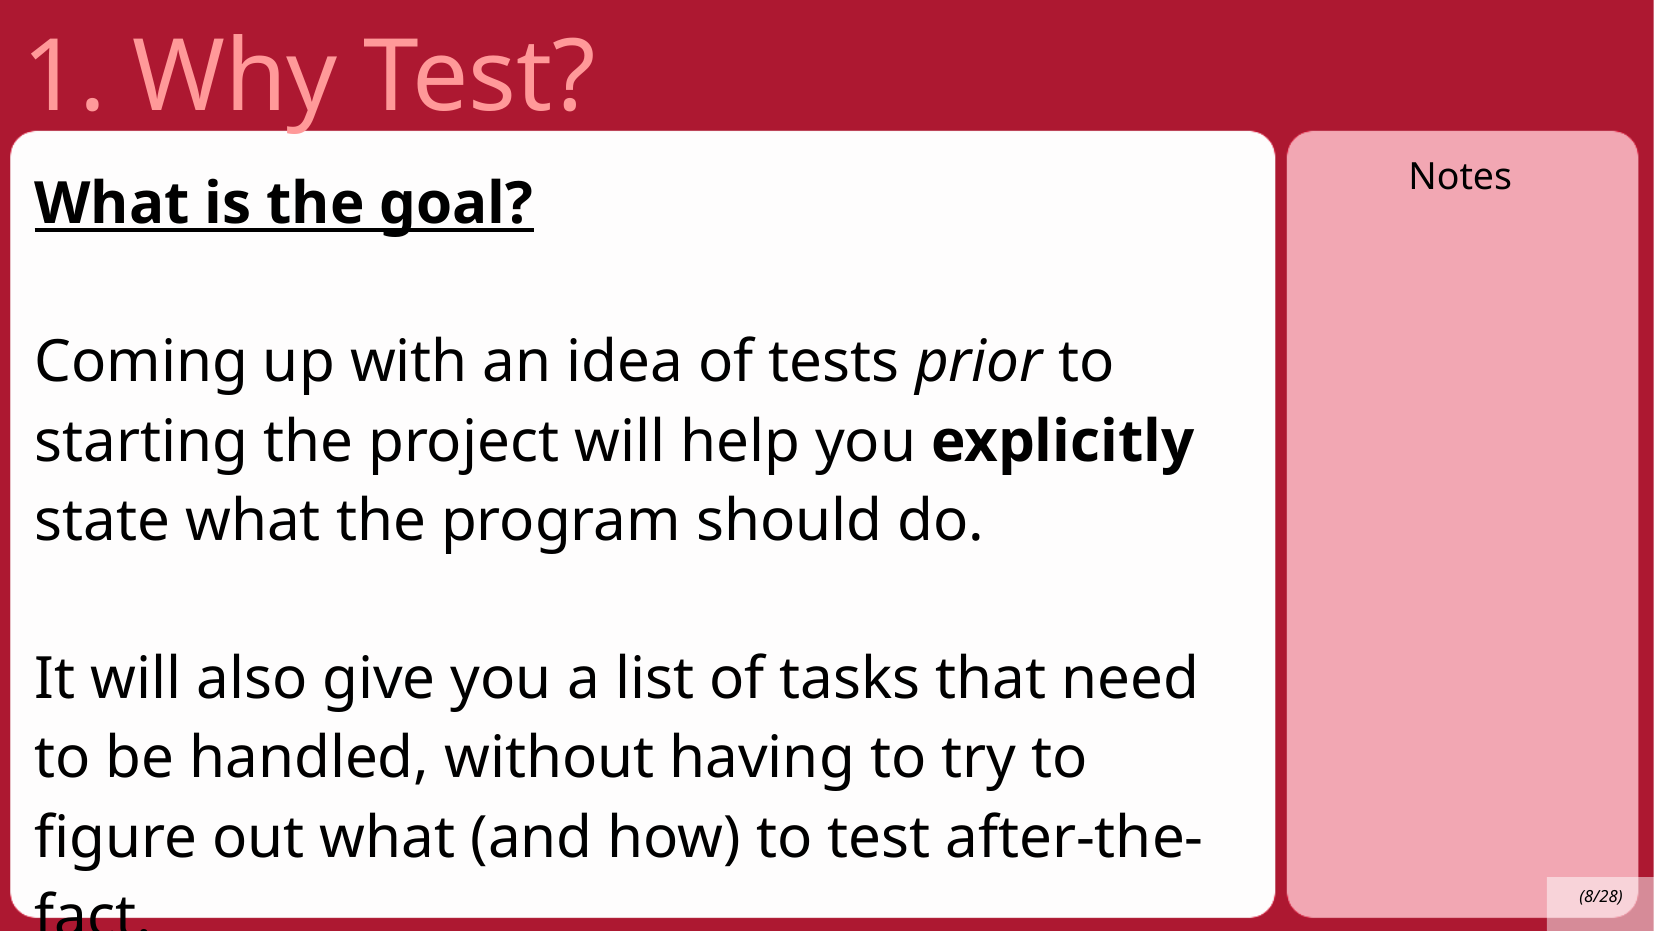

# 1. Why Test?
Notes
What is the goal?
Coming up with an idea of tests prior to starting the project will help you explicitly state what the program should do.
It will also give you a list of tasks that need to be handled, without having to try to figure out what (and how) to test after-the-fact.